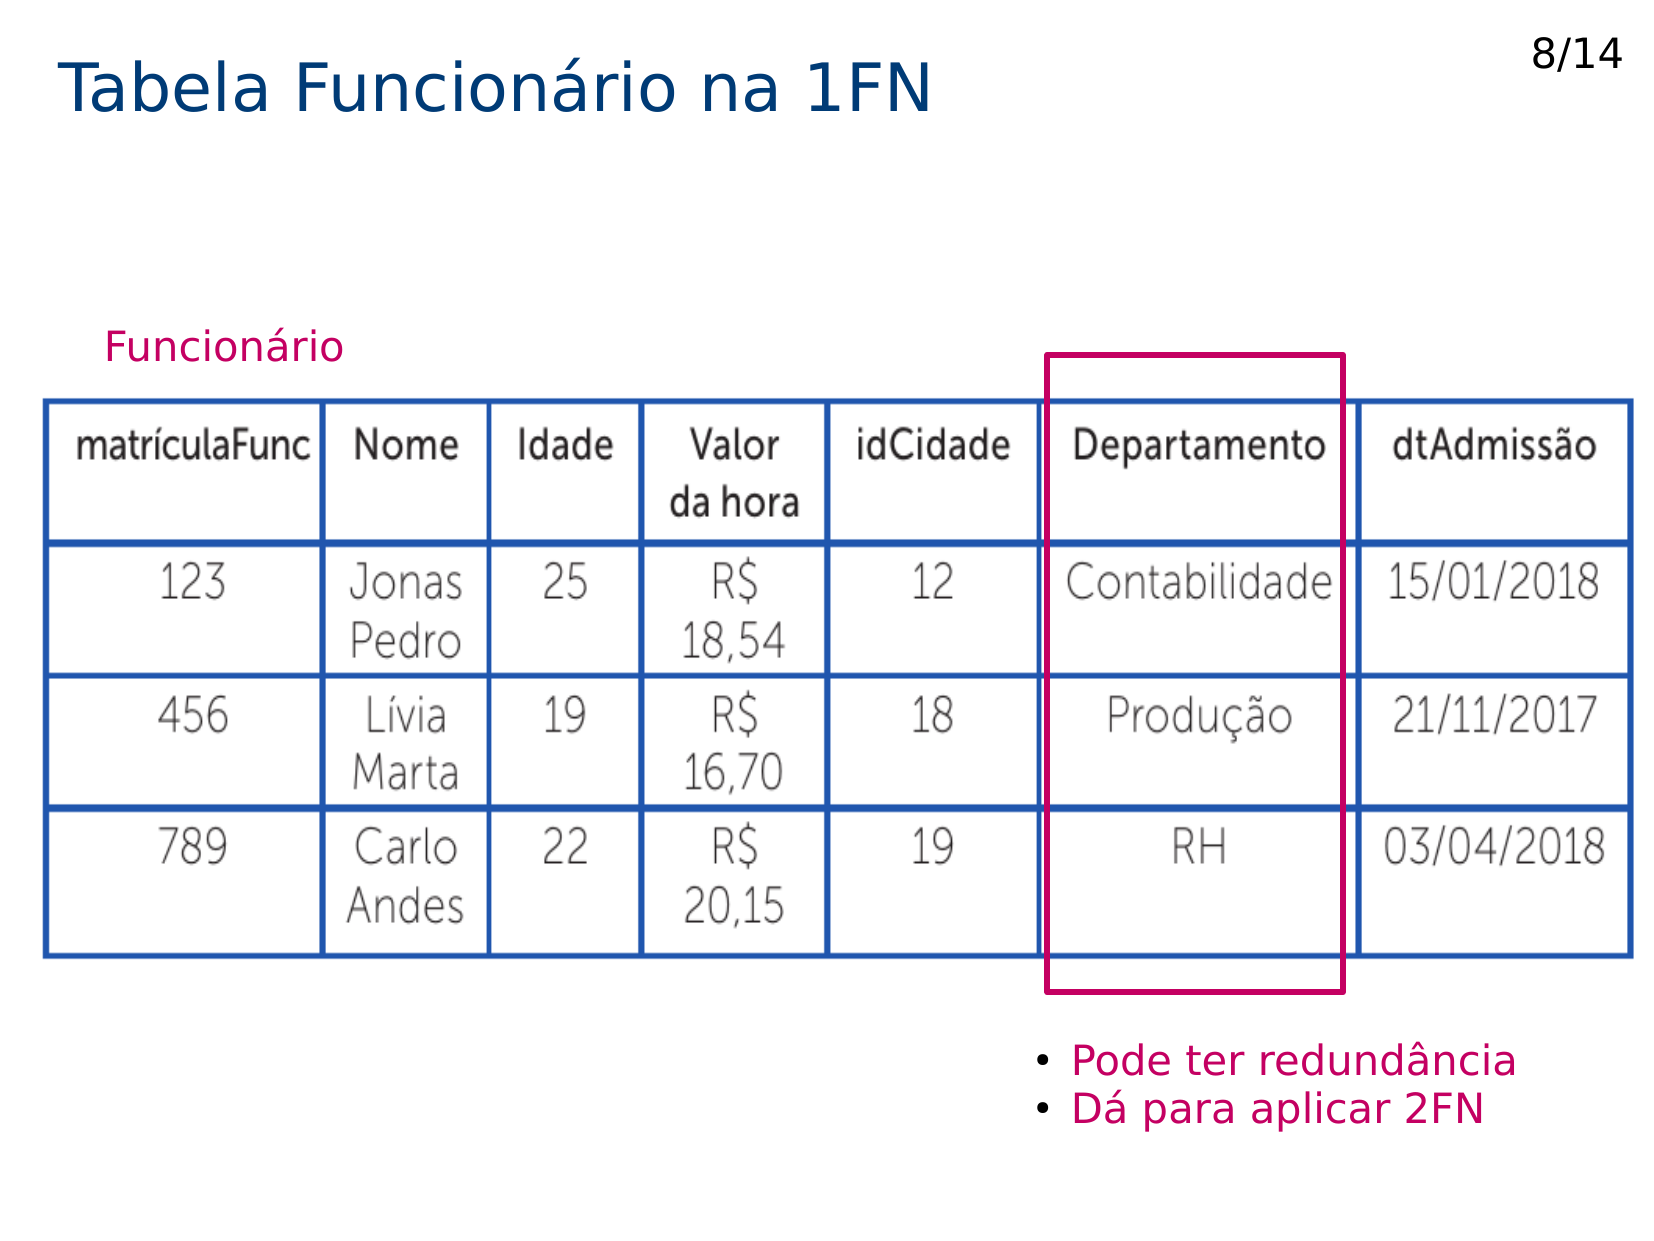

# Tabela Funcionário na 1FN
8
Funcionário
Pode ter redundância
Dá para aplicar 2FN